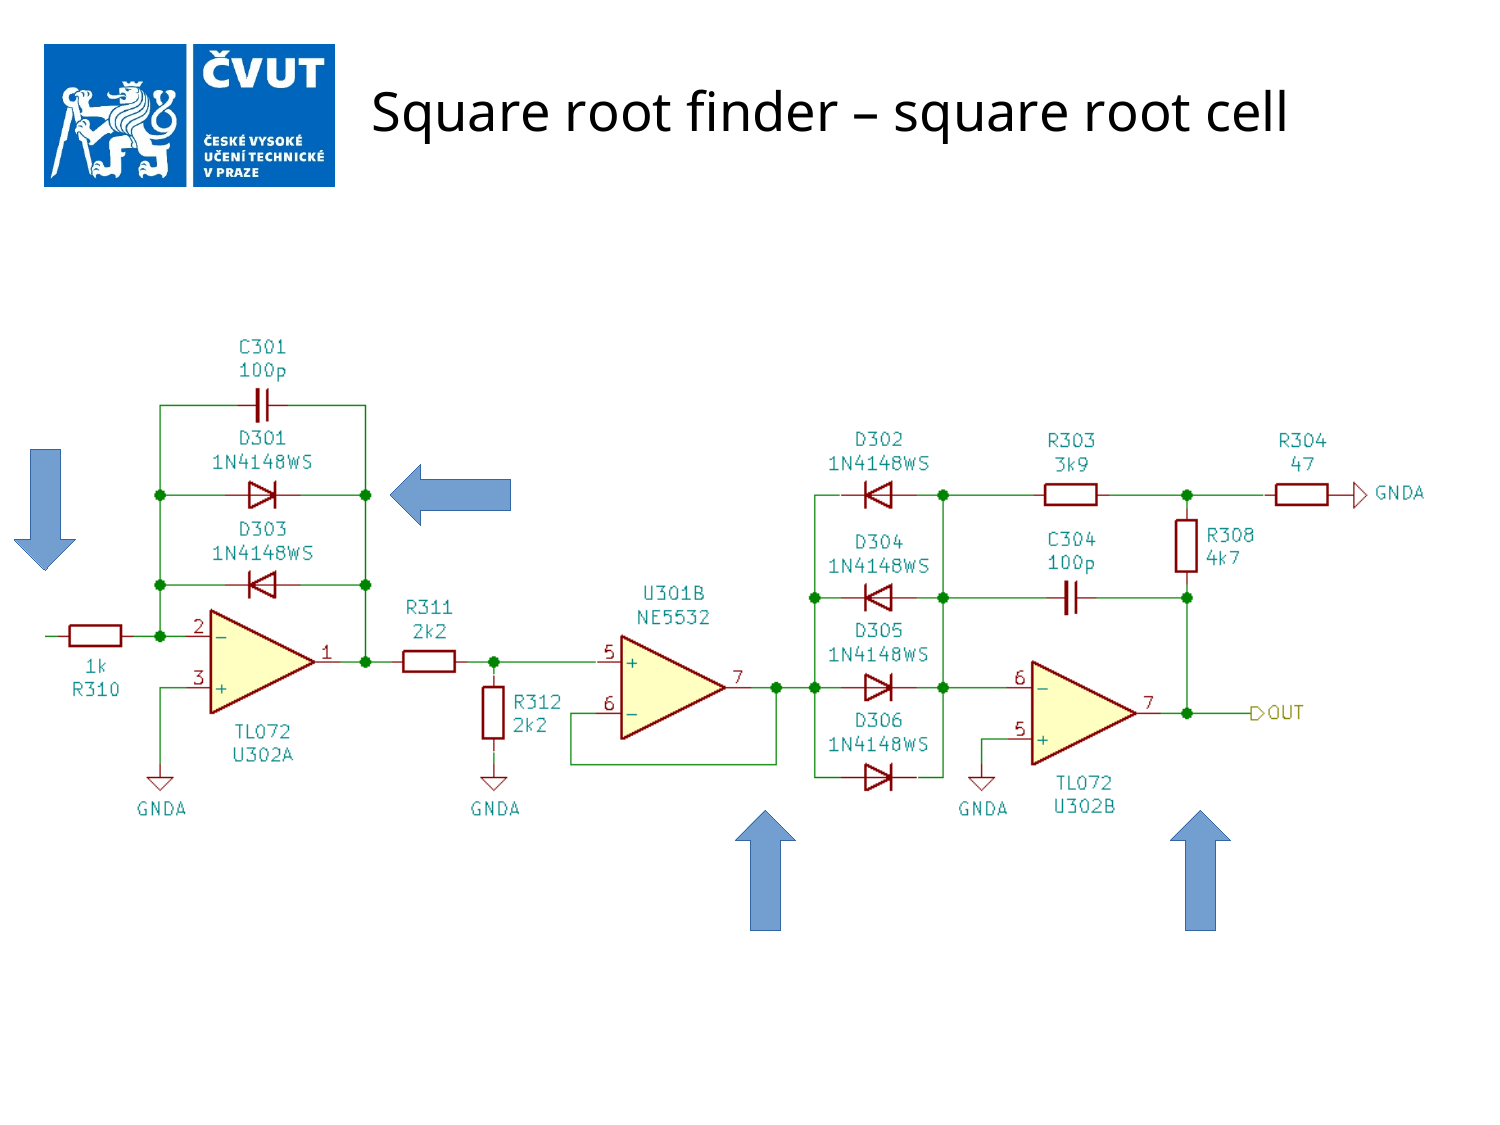

# Square root finder – square root cell